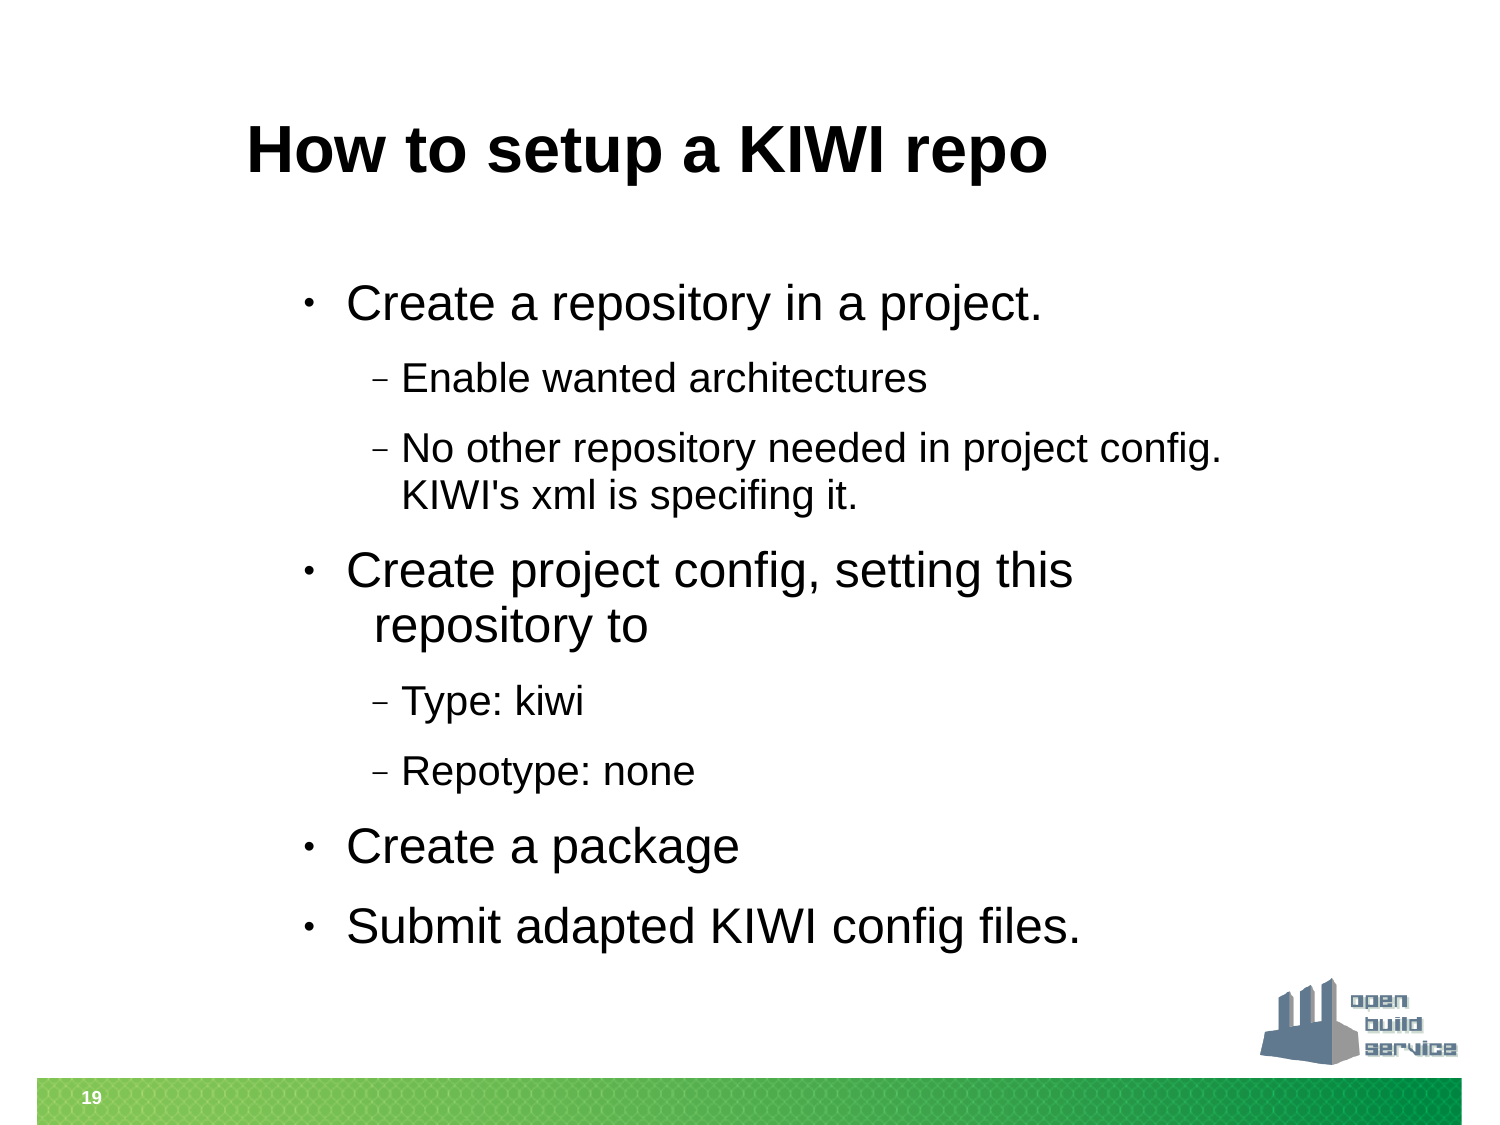

# How to setup a KIWI repo
 Create a repository in a project.
Enable wanted architectures
No other repository needed in project config. KIWI's xml is specifing it.
 Create project config, setting this
 repository to
Type: kiwi
Repotype: none
 Create a package
 Submit adapted KIWI config files.